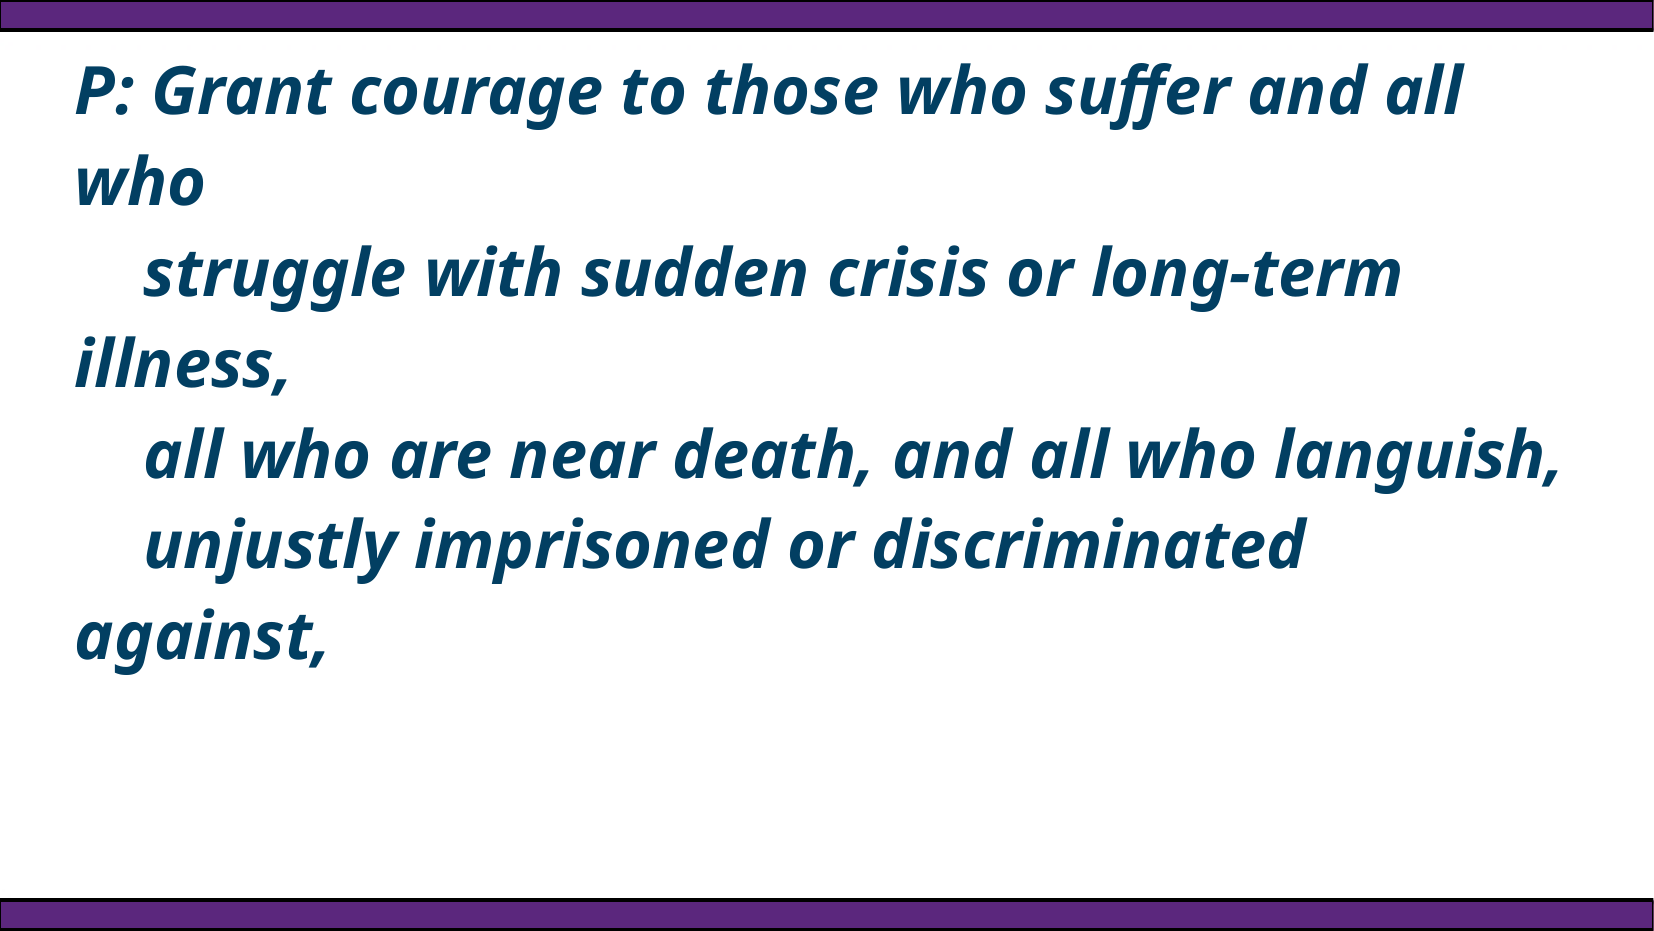

P: Grant courage to those who suffer and all who
 struggle with sudden crisis or long-term illness,
 all who are near death, and all who languish,
 unjustly imprisoned or discriminated against,